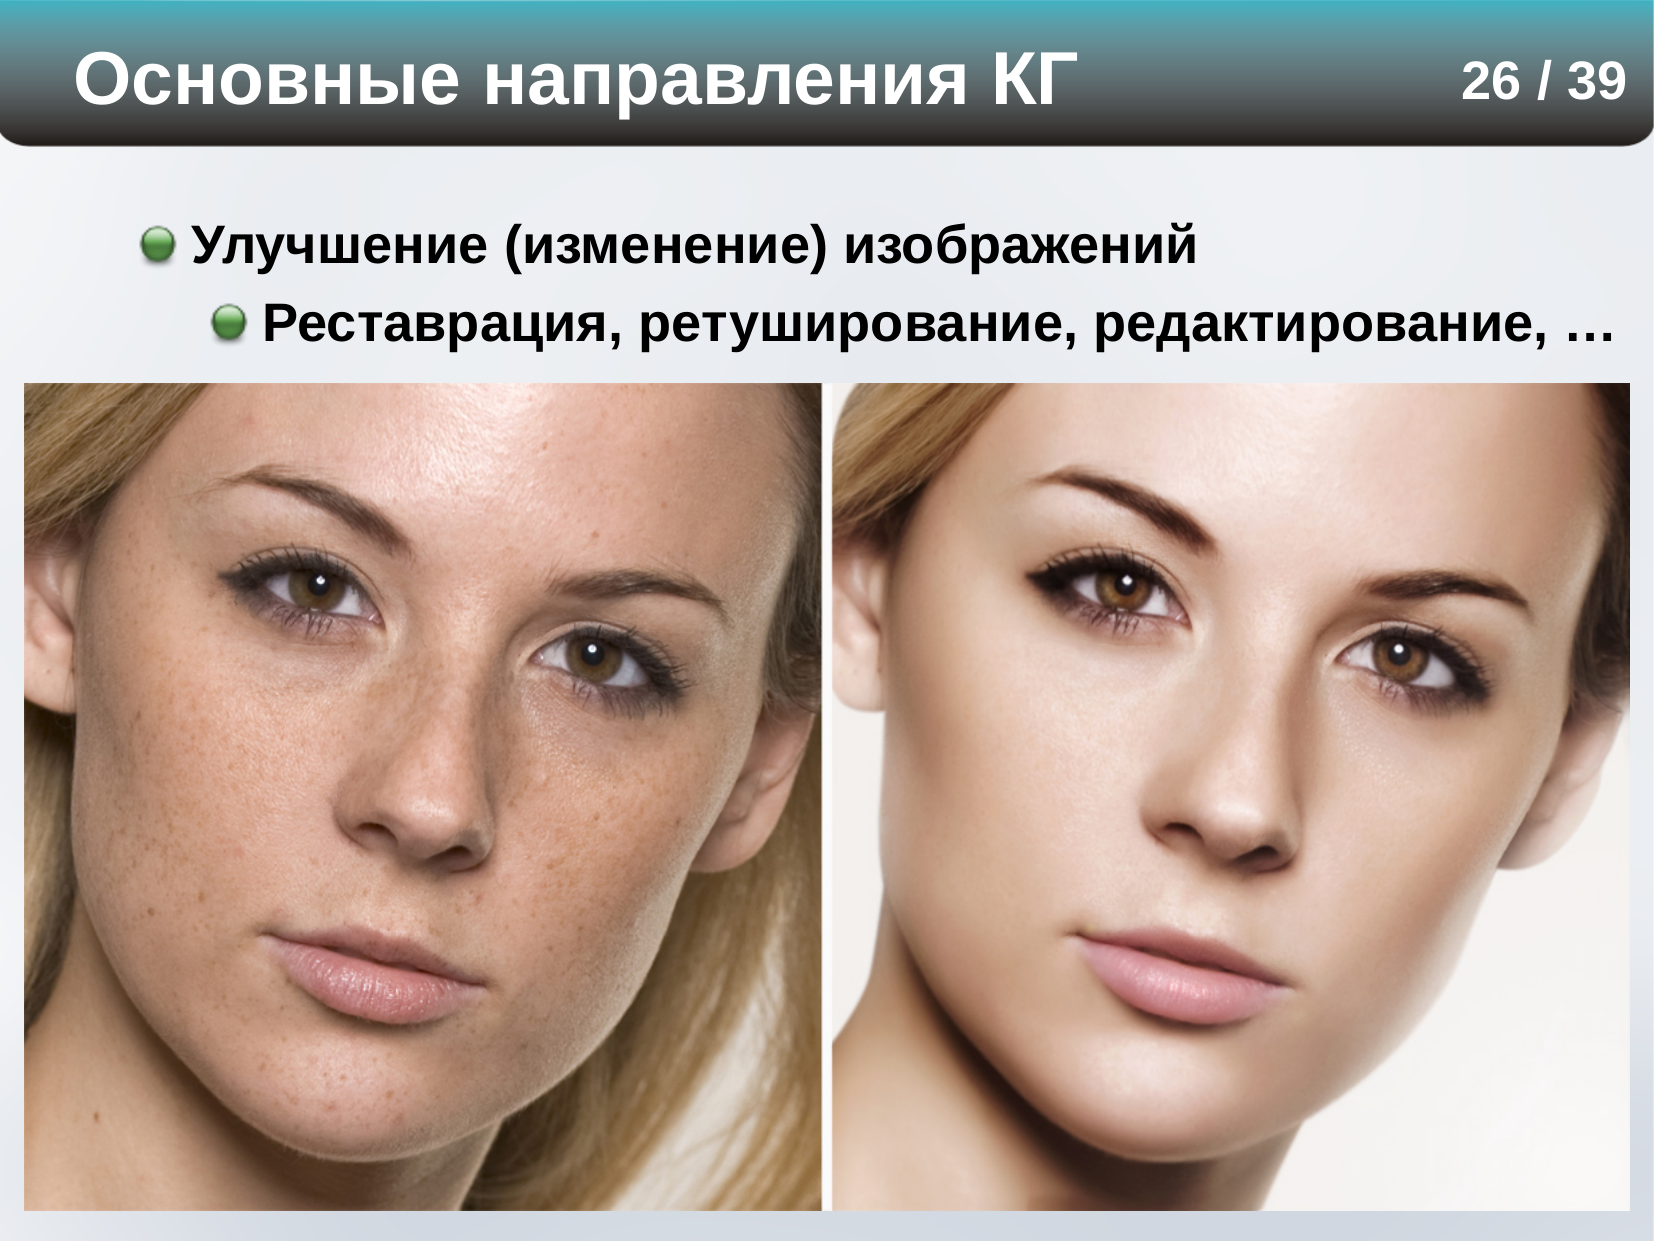

Основные направления КГ
Улучшение (изменение) изображений
Реставрация, ретуширование, редактирование, …